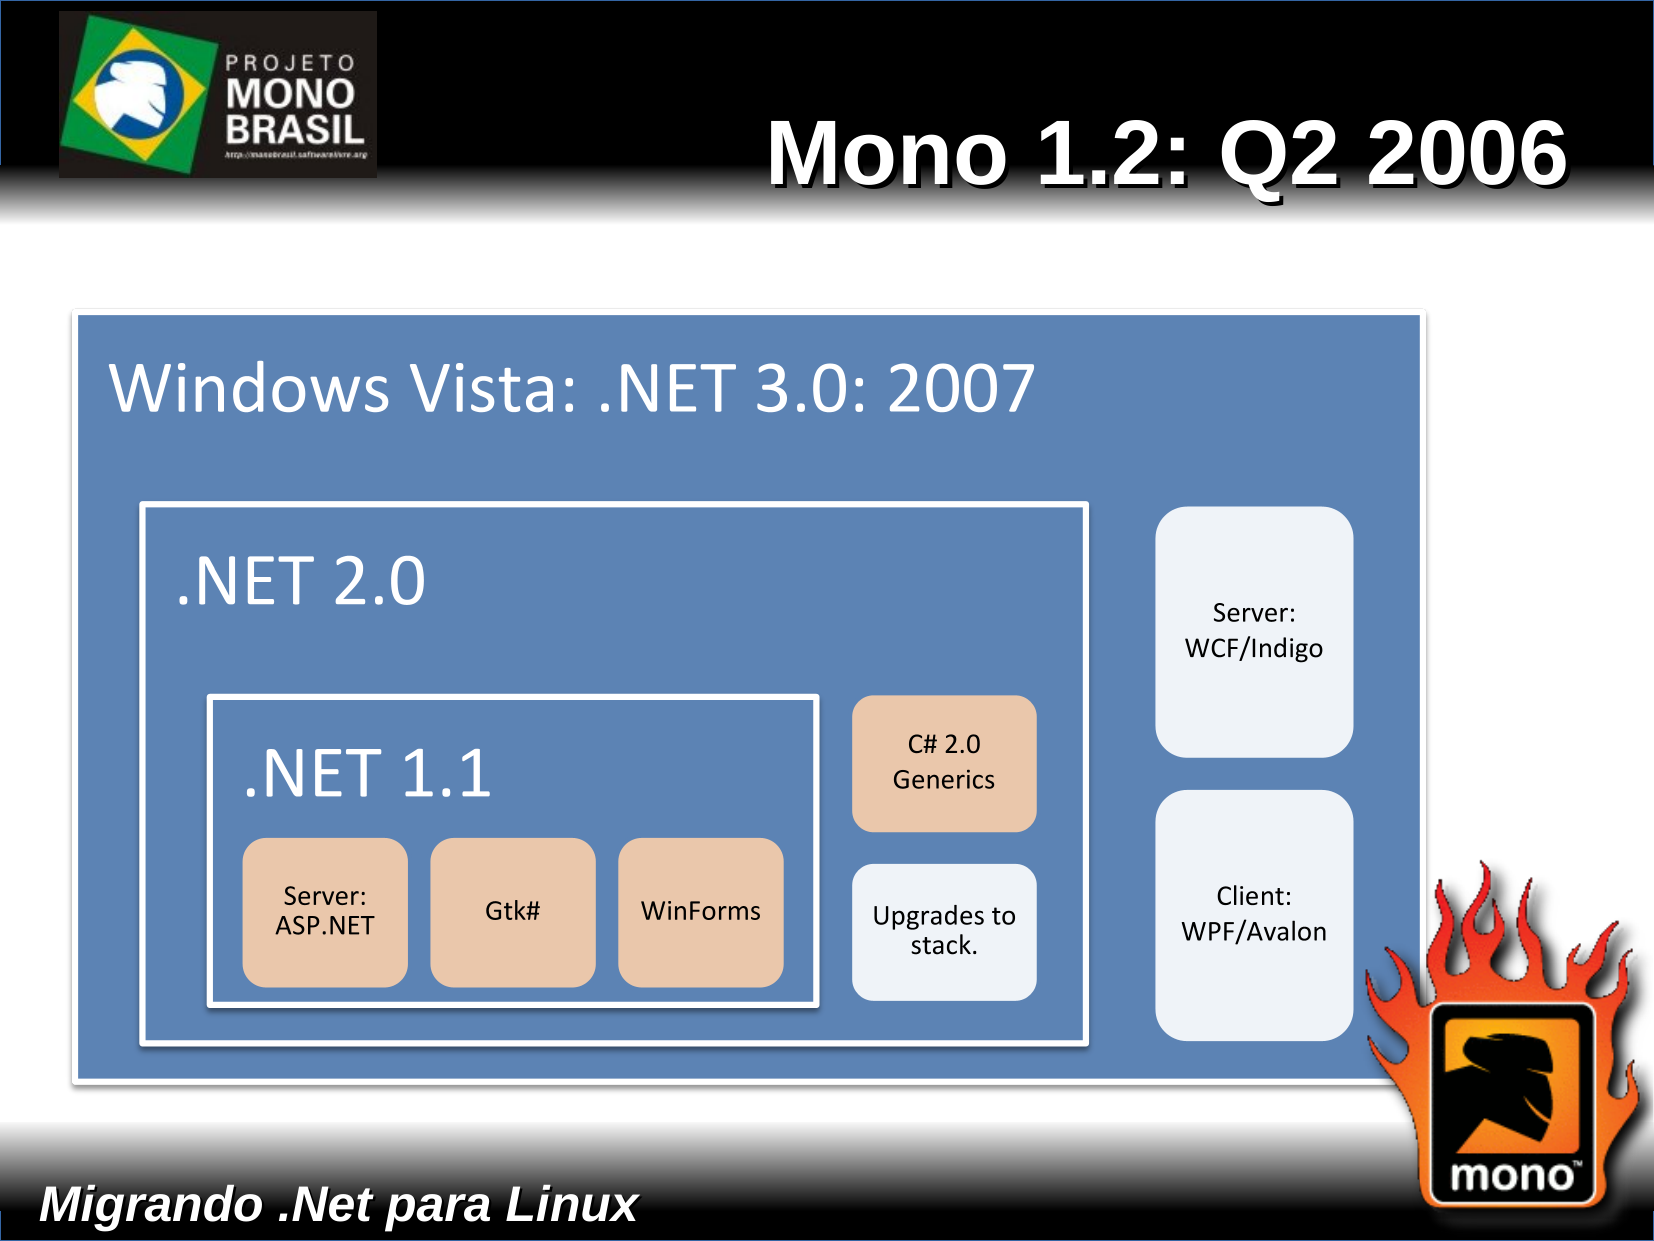

# Mono 1.2: Q2 2006
Migrando .Net para Linux